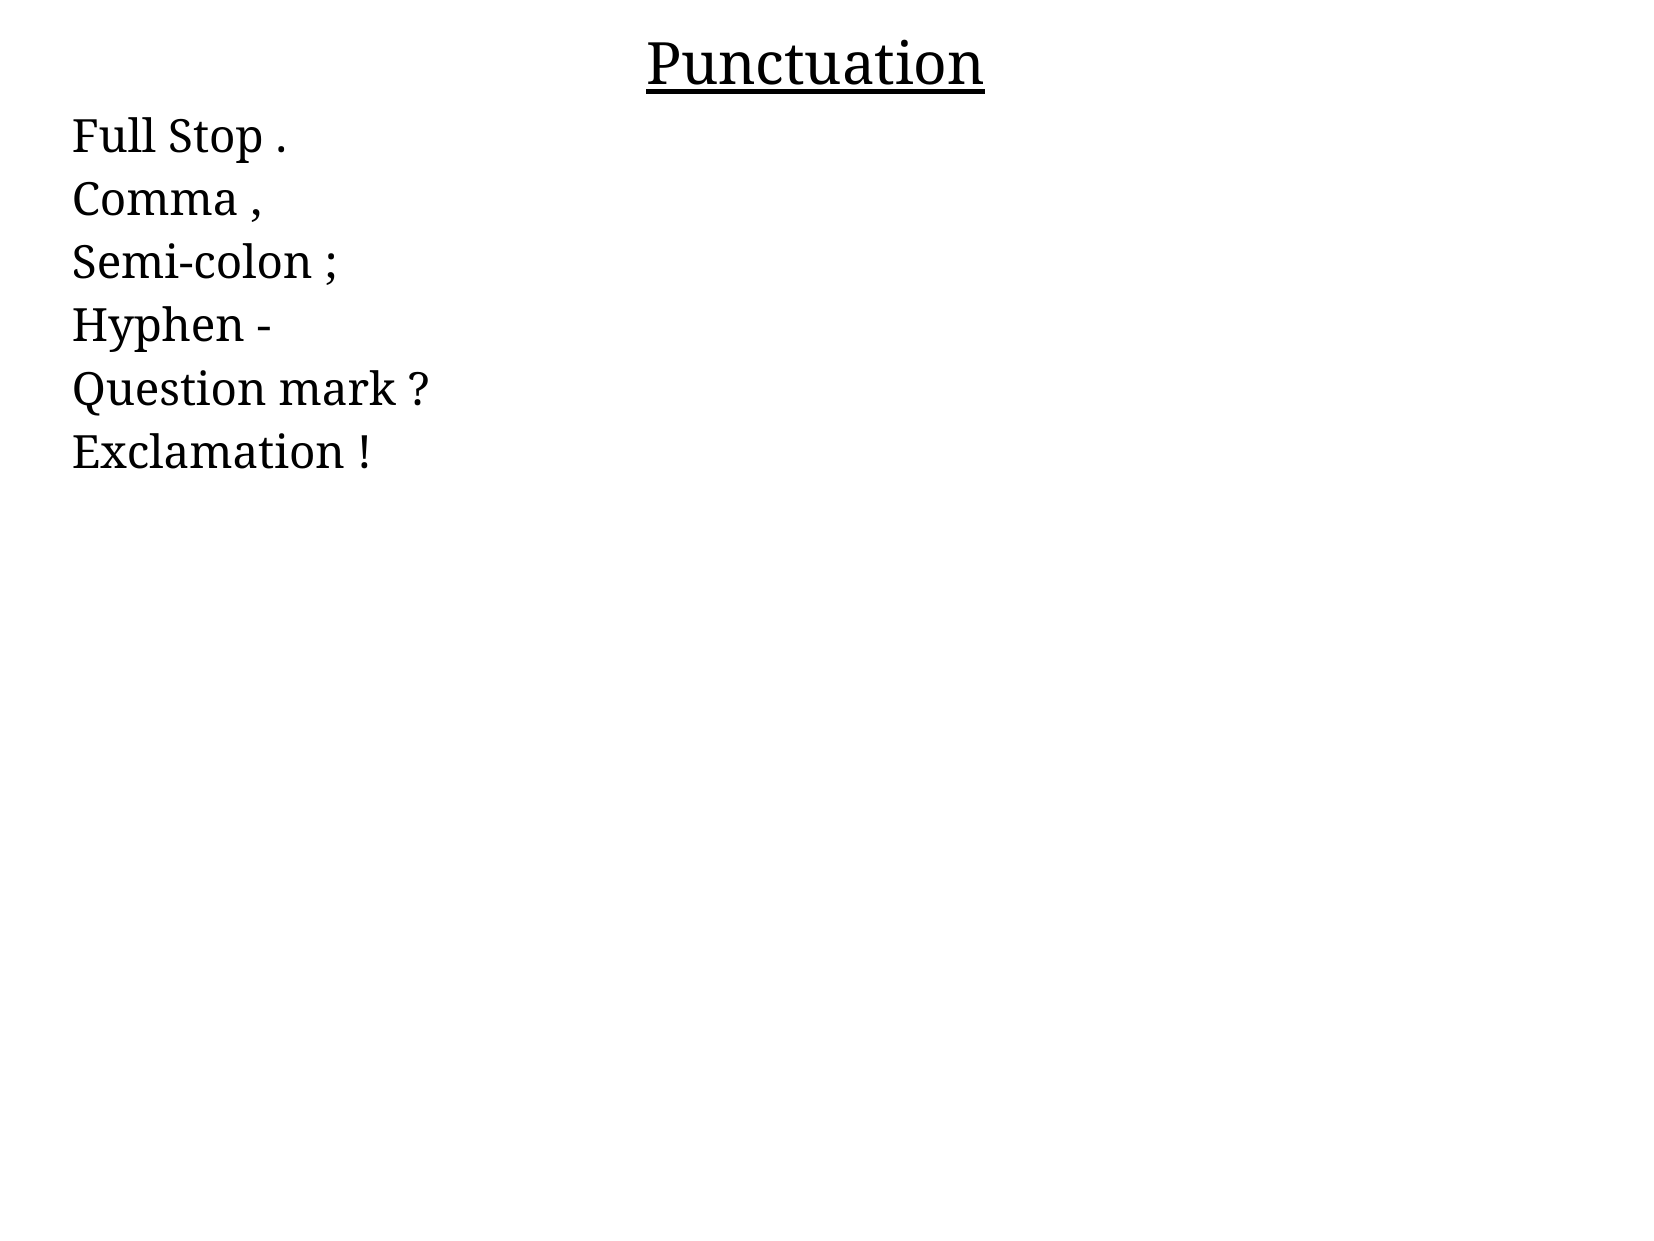

Punctuation
Full Stop .
Comma ,
Semi-colon ;
Hyphen -
Question mark ?
Exclamation !